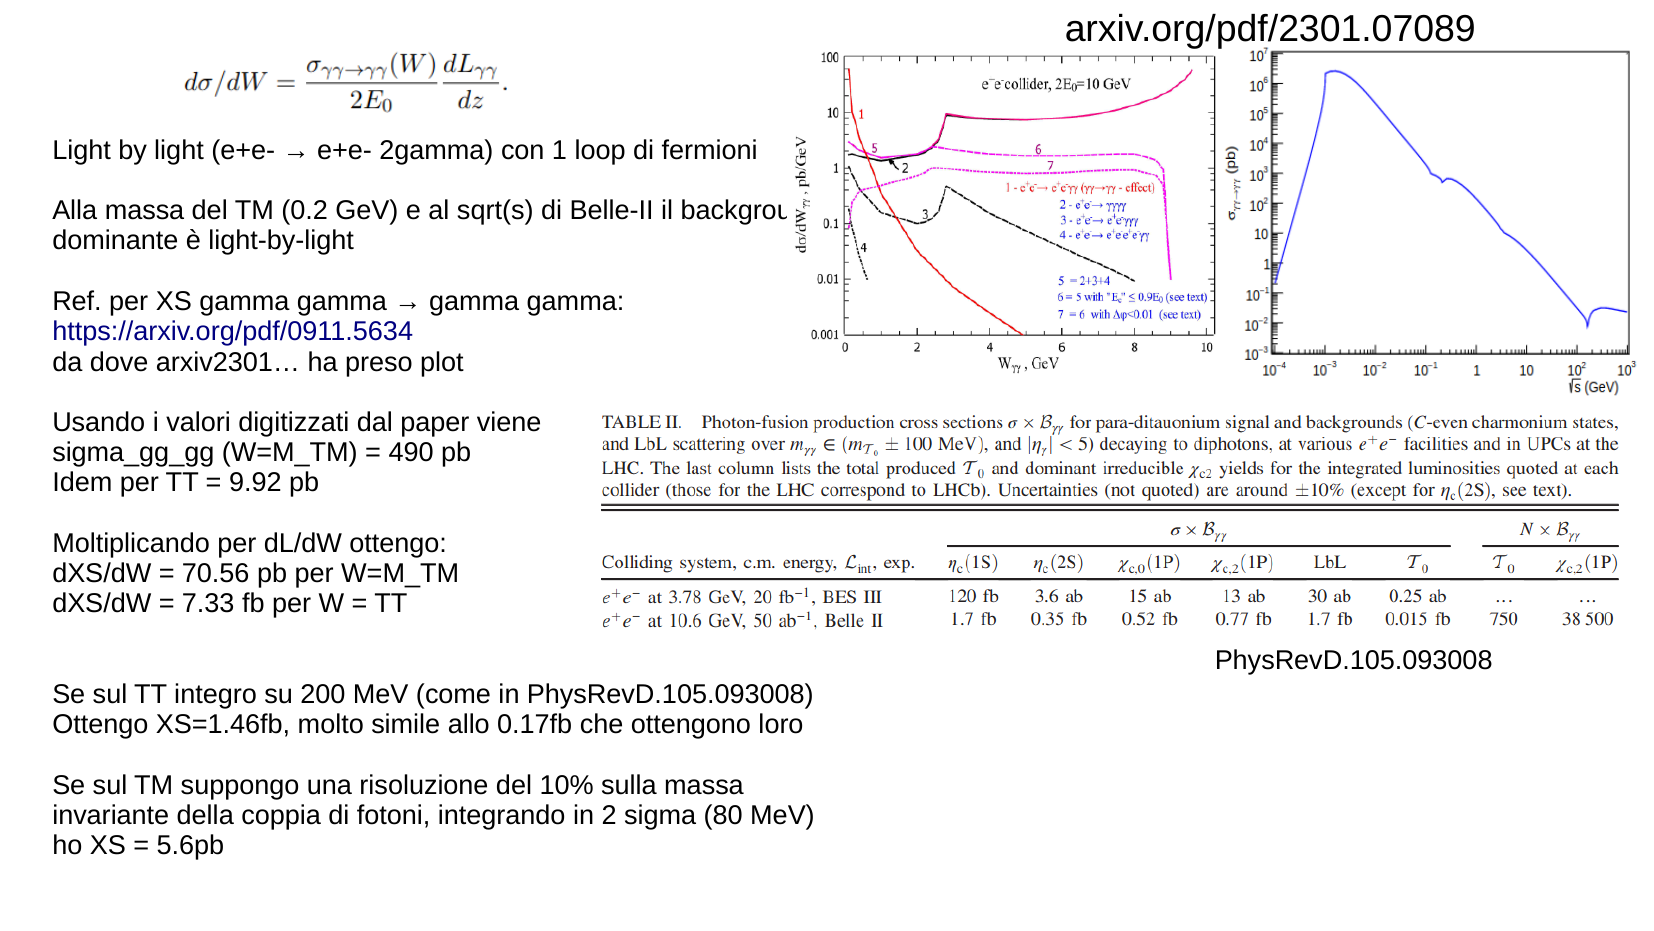

arxiv.org/pdf/2301.07089
Light by light (e+e- → e+e- 2gamma) con 1 loop di fermioni
Alla massa del TM (0.2 GeV) e al sqrt(s) di Belle-II il background dominante è light-by-light
Ref. per XS gamma gamma → gamma gamma:https://arxiv.org/pdf/0911.5634
da dove arxiv2301… ha preso plot
Usando i valori digitizzati dal paper viene
sigma_gg_gg (W=M_TM) = 490 pb
Idem per TT = 9.92 pb
Moltiplicando per dL/dW ottengo:
dXS/dW = 70.56 pb per W=M_TM
dXS/dW = 7.33 fb per W = TT
Se sul TT integro su 200 MeV (come in PhysRevD.105.093008)
Ottengo XS=1.46fb, molto simile allo 0.17fb che ottengono loro
Se sul TM suppongo una risoluzione del 10% sulla massa invariante della coppia di fotoni, integrando in 2 sigma (80 MeV) ho XS = 5.6pb
PhysRevD.105.093008